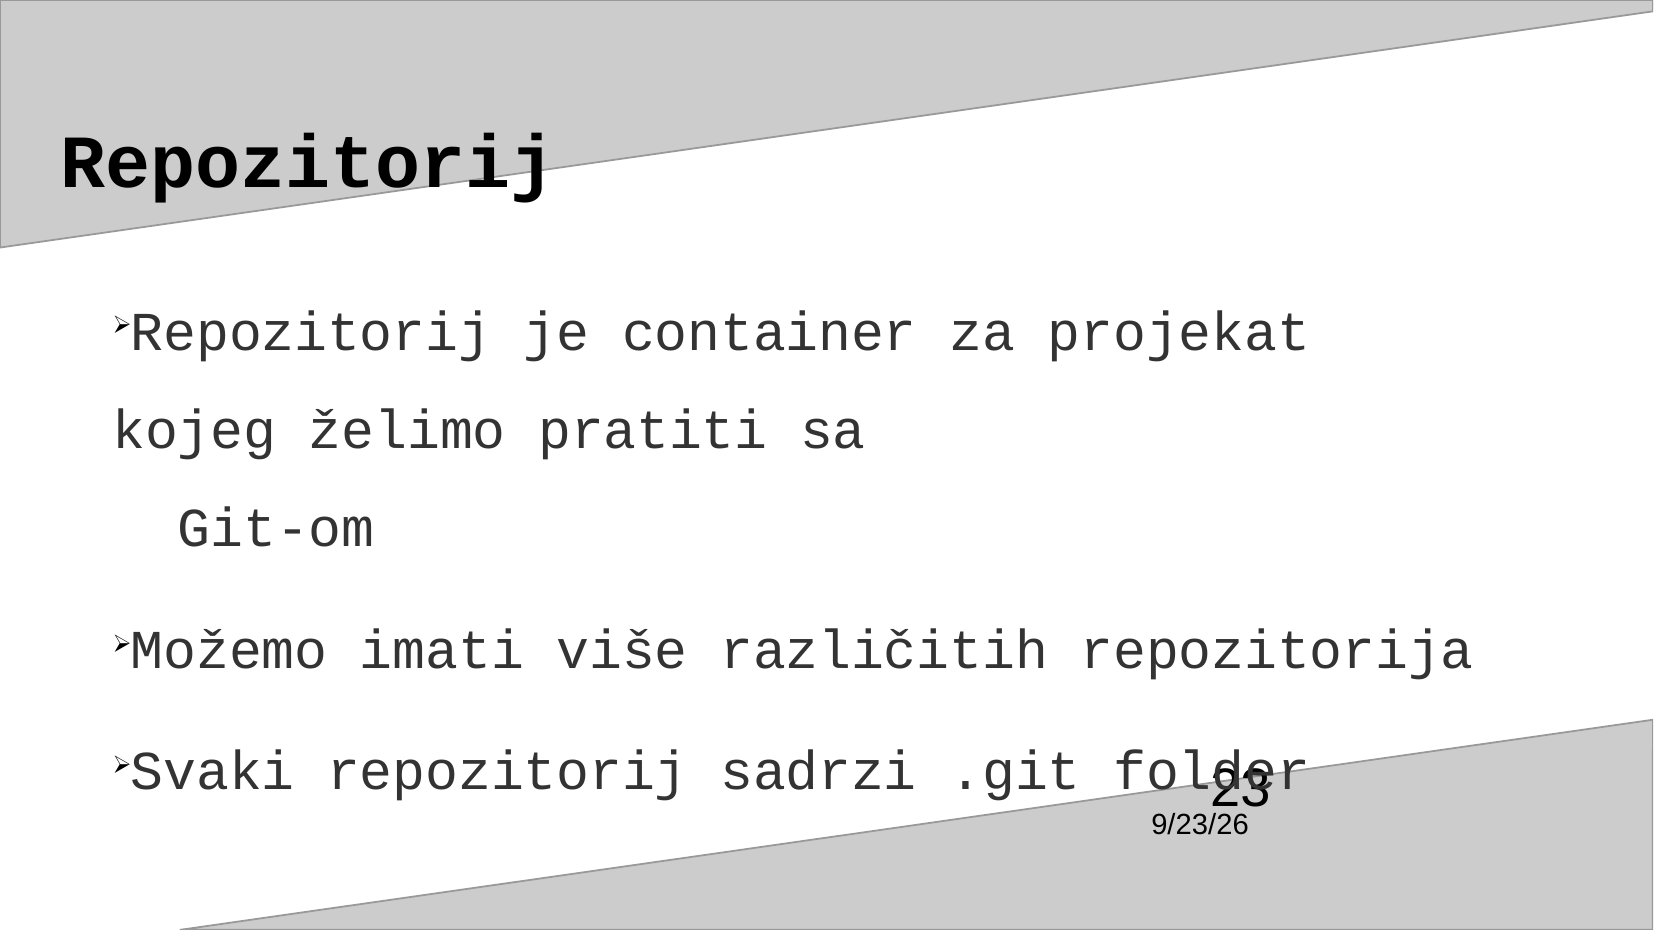

Repozitorij
# Repozitorij je container za projekat kojeg želimo pratiti sa Git-om
Možemo imati više različitih repozitorija
Svaki repozitorij sadrzi .git folder
21